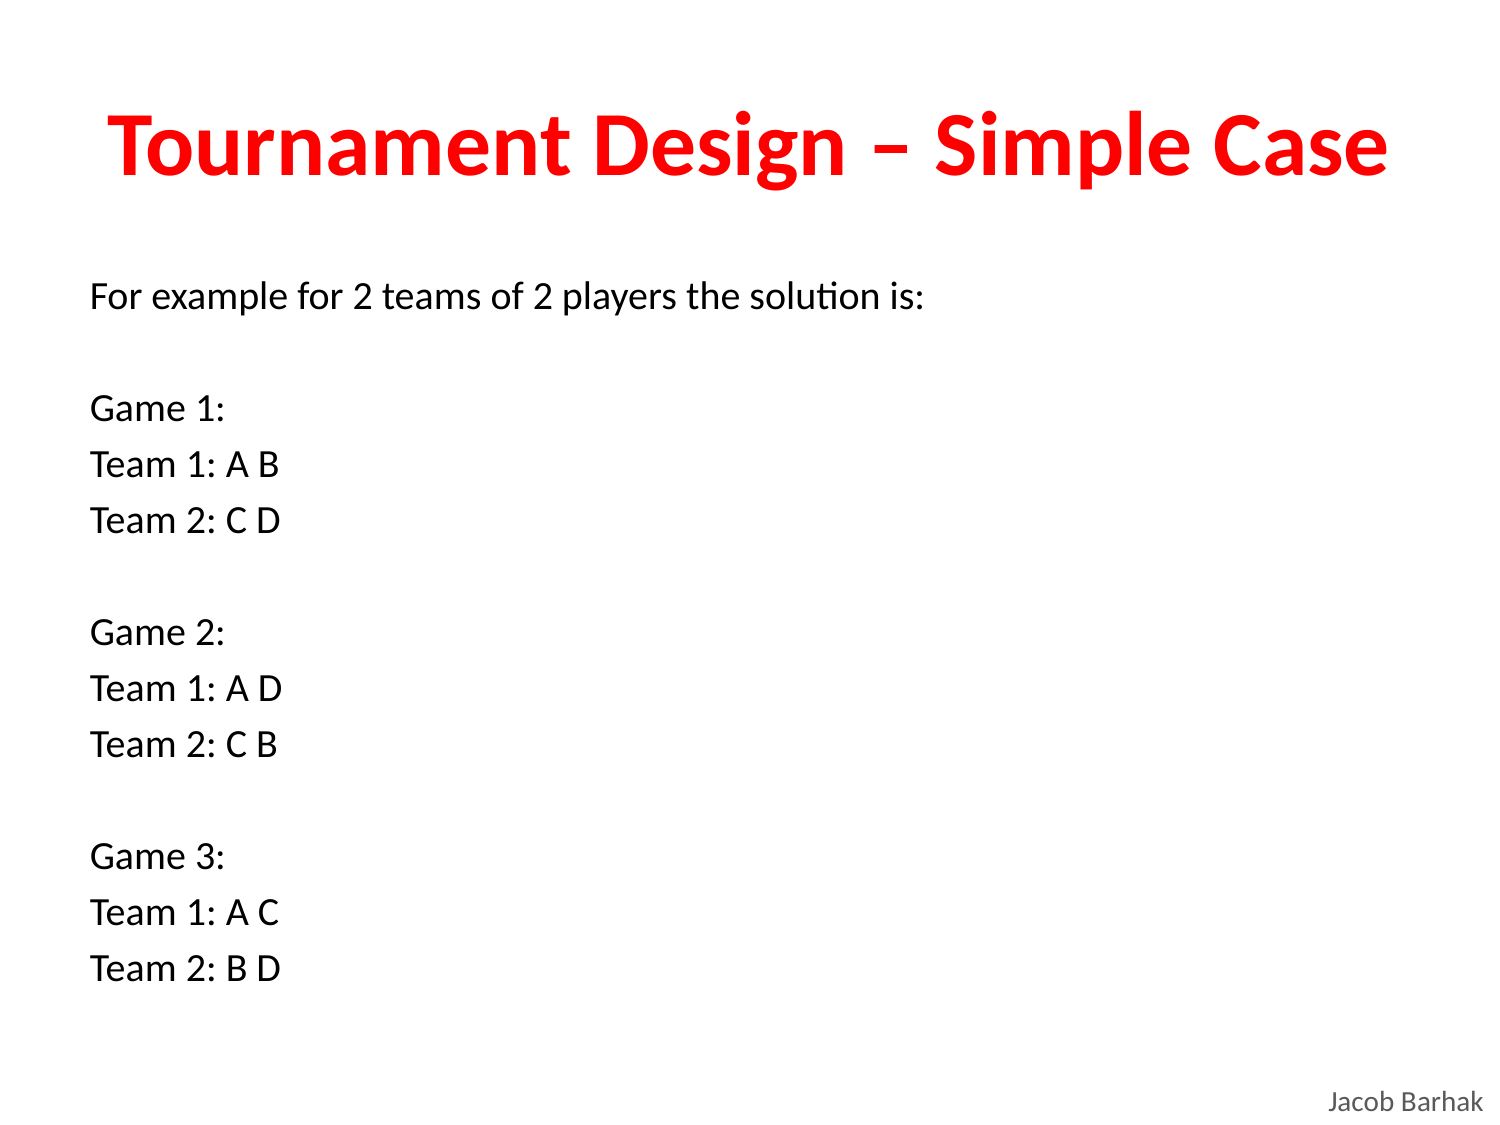

Tournament Design – Simple Case
For example for 2 teams of 2 players the solution is:
Game 1:
Team 1: A B
Team 2: C D
Game 2:
Team 1: A D
Team 2: C B
Game 3:
Team 1: A C
Team 2: B D